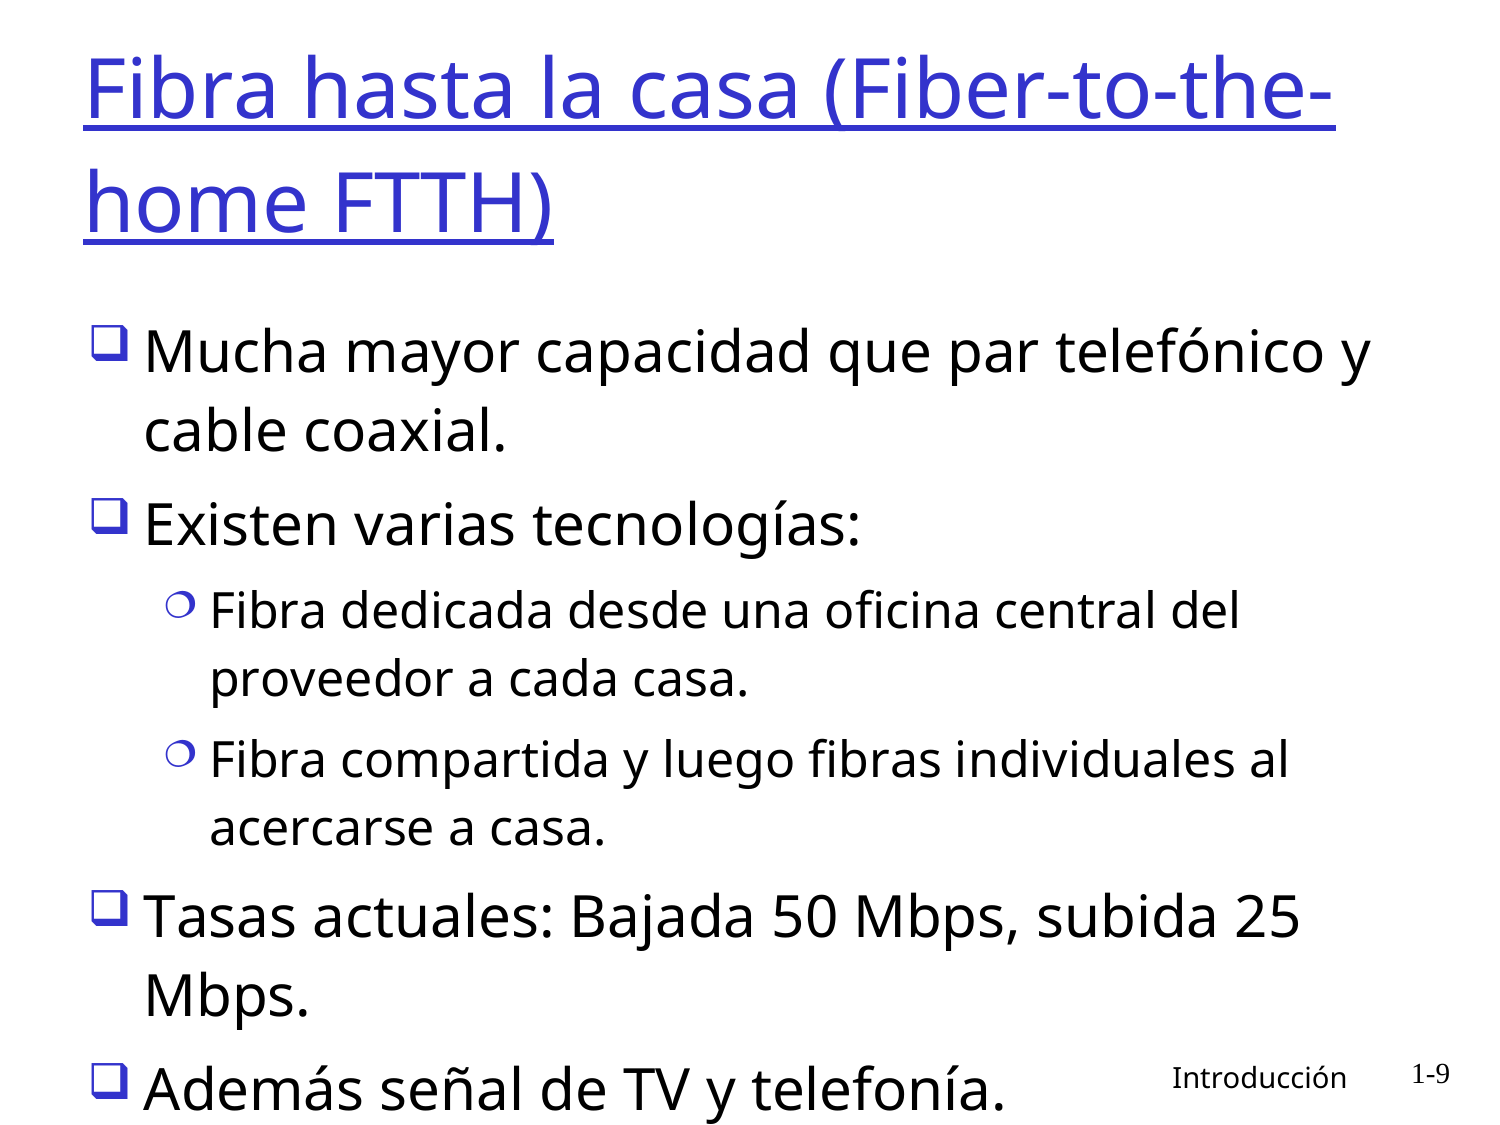

# Fibra hasta la casa (Fiber-to-the-home FTTH)
Mucha mayor capacidad que par telefónico y cable coaxial.
Existen varias tecnologías:
Fibra dedicada desde una oficina central del proveedor a cada casa.
Fibra compartida y luego fibras individuales al acercarse a casa.
Tasas actuales: Bajada 50 Mbps, subida 25 Mbps.
Además señal de TV y telefonía. (http://espanol.verizon.com/enes/)
ELO322
Introducción
9